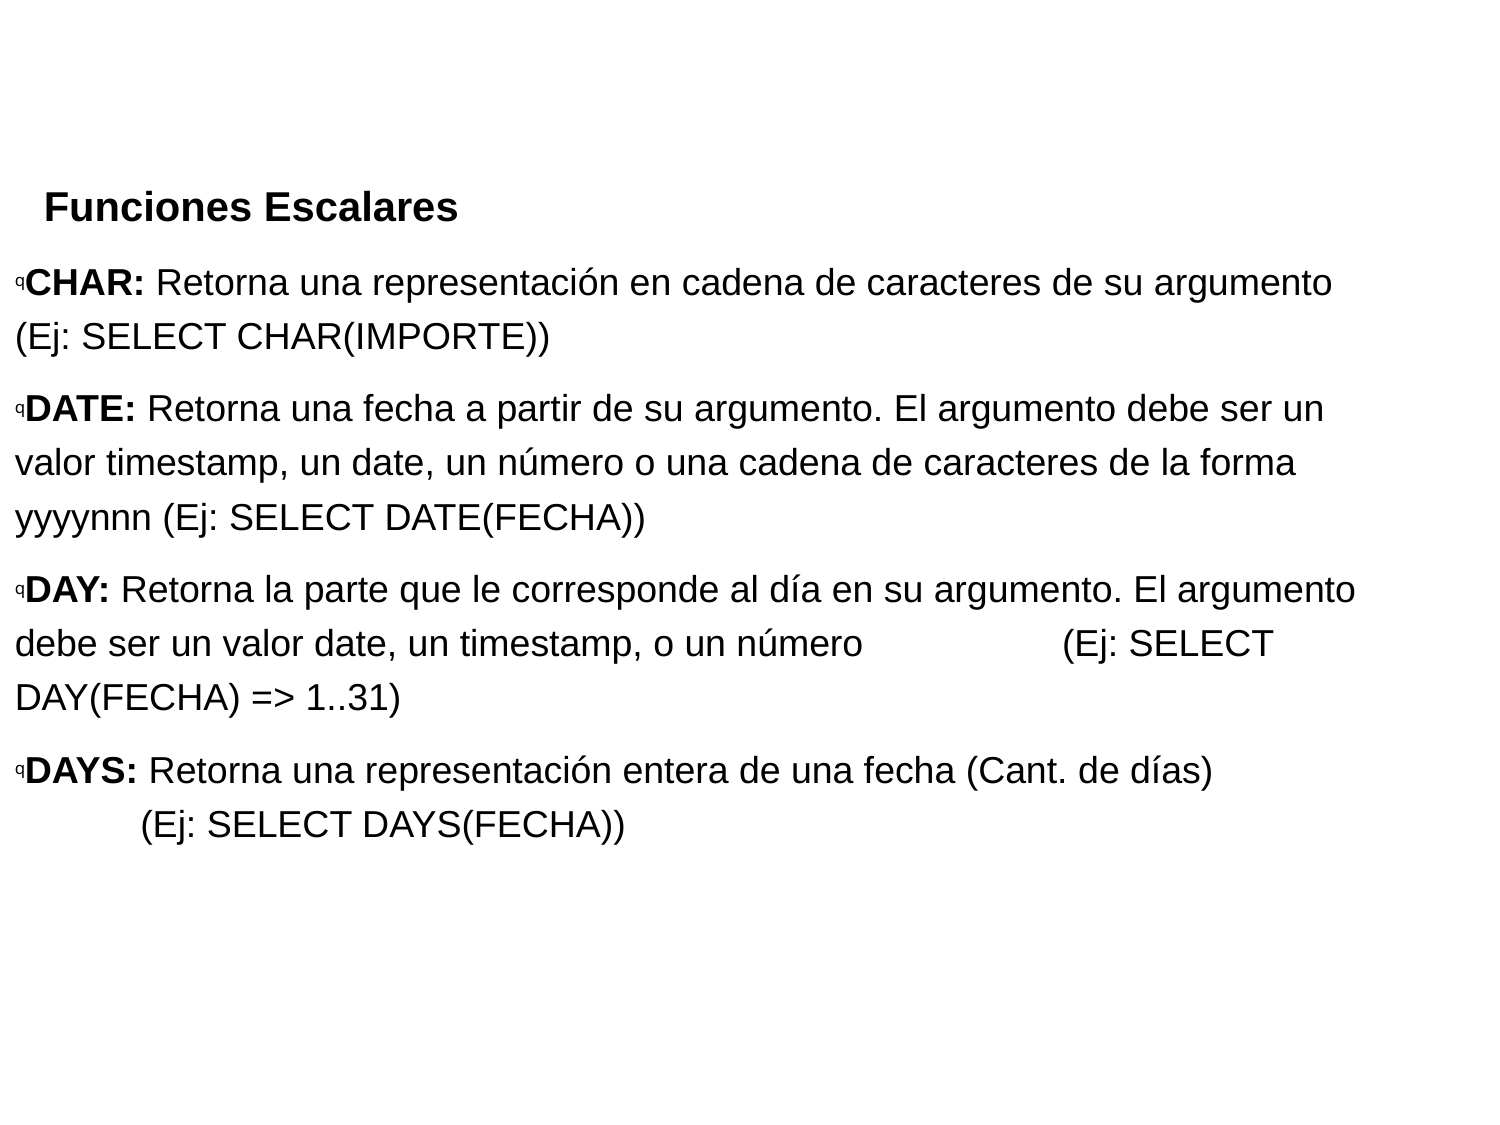

# Funciones Escalares
CHAR: Retorna una representación en cadena de caracteres de su argumento (Ej: SELECT CHAR(IMPORTE))
DATE: Retorna una fecha a partir de su argumento. El argumento debe ser un valor timestamp, un date, un número o una cadena de caracteres de la forma yyyynnn (Ej: SELECT DATE(FECHA))
DAY: Retorna la parte que le corresponde al día en su argumento. El argumento debe ser un valor date, un timestamp, o un número (Ej: SELECT DAY(FECHA) => 1..31)
DAYS: Retorna una representación entera de una fecha (Cant. de días) (Ej: SELECT DAYS(FECHA))